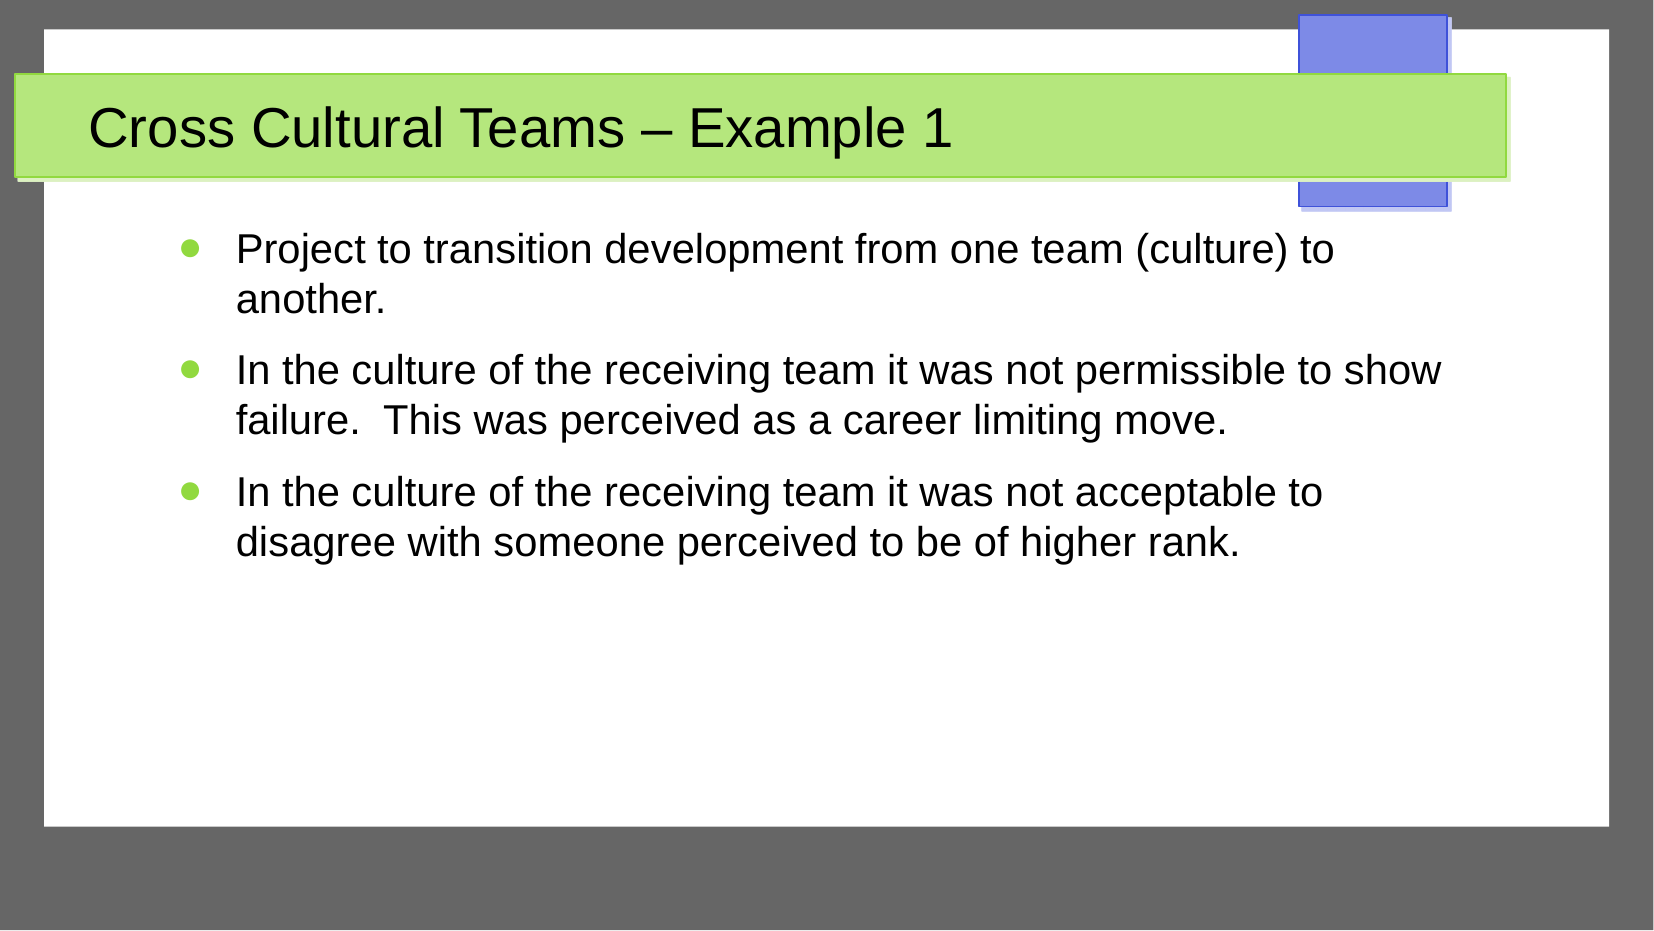

Cross Cultural Teams – Example 1
Project to transition development from one team (culture) to another.
In the culture of the receiving team it was not permissible to show failure. This was perceived as a career limiting move.
In the culture of the receiving team it was not acceptable to disagree with someone perceived to be of higher rank.